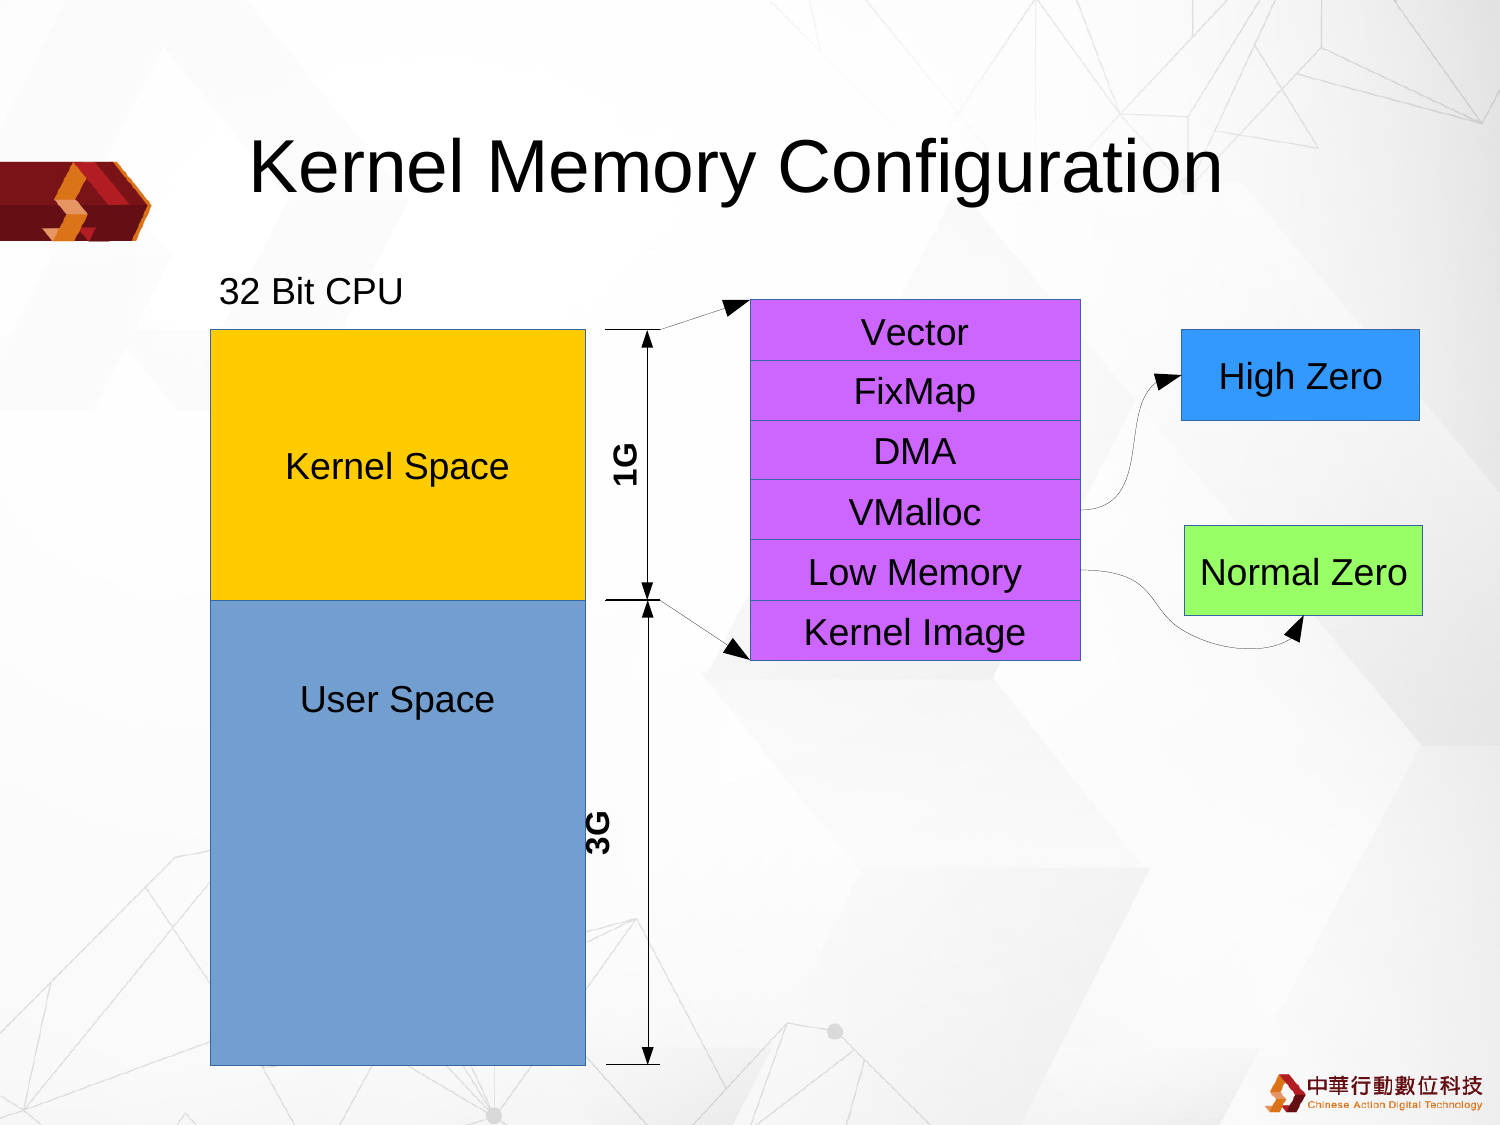

# Kernel Memory Configuration
32 Bit CPU
Vector
User Space
Kernel Space
High Zero
FixMap
DMA
VMalloc
Normal Zero
Low Memory
Kernel Image